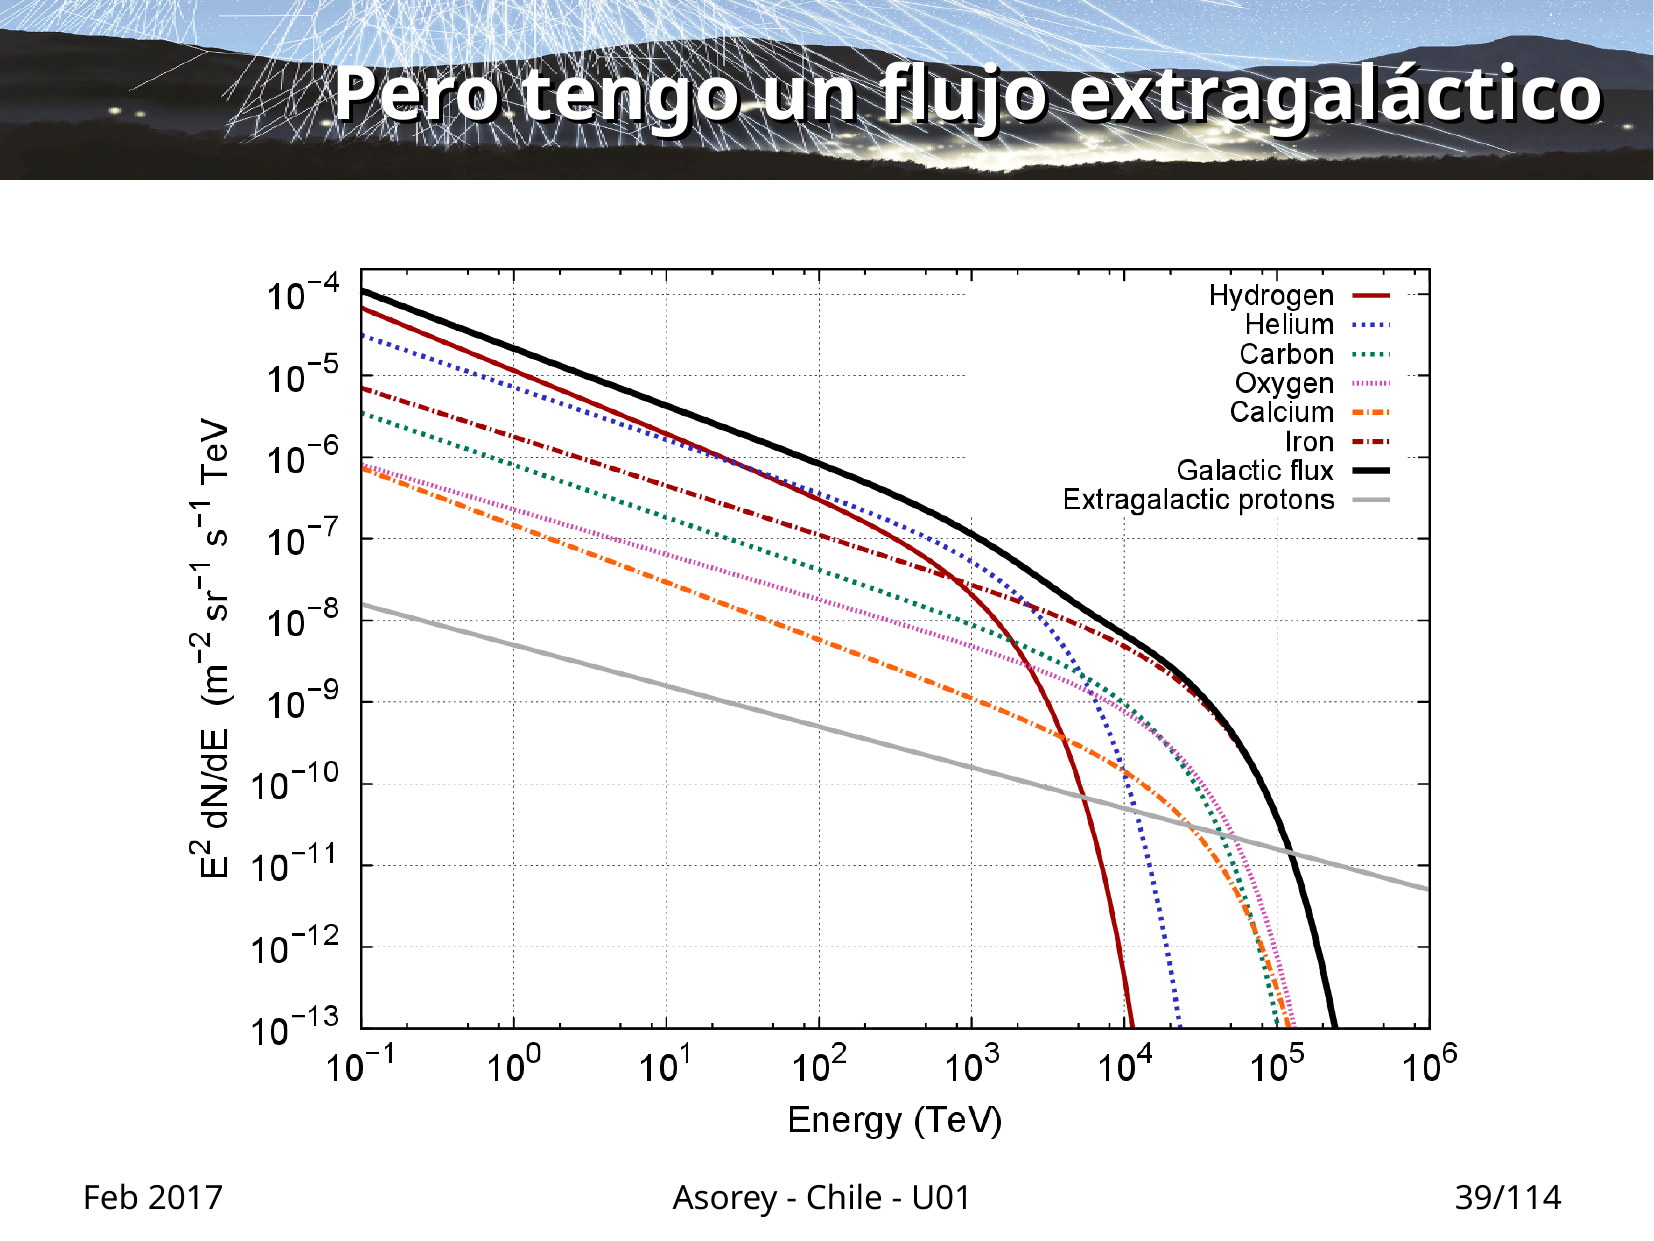

# Pero tengo un flujo extragaláctico
Feb 2017
Asorey - Chile - U01
39